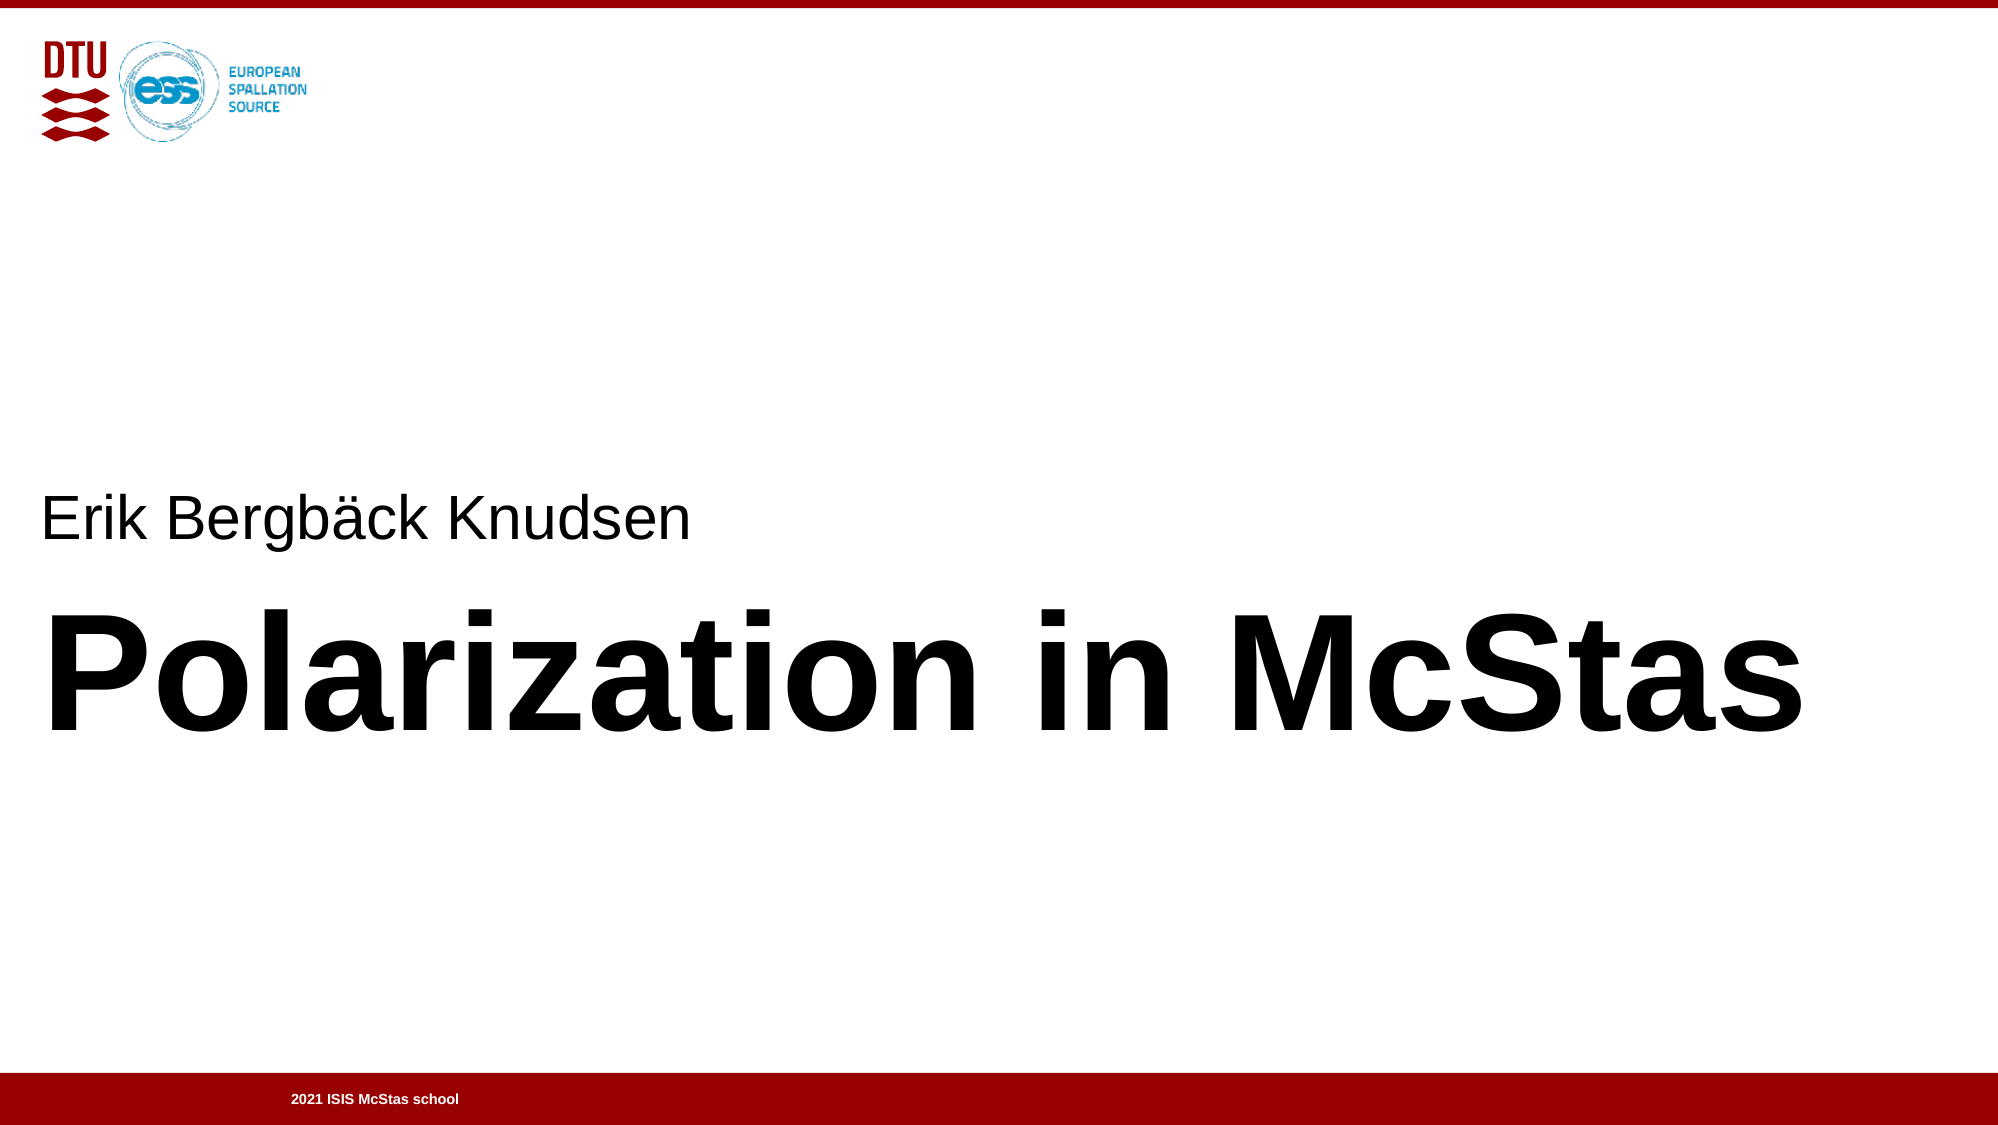

Erik Bergbäck Knudsen
# Polarization in McStas